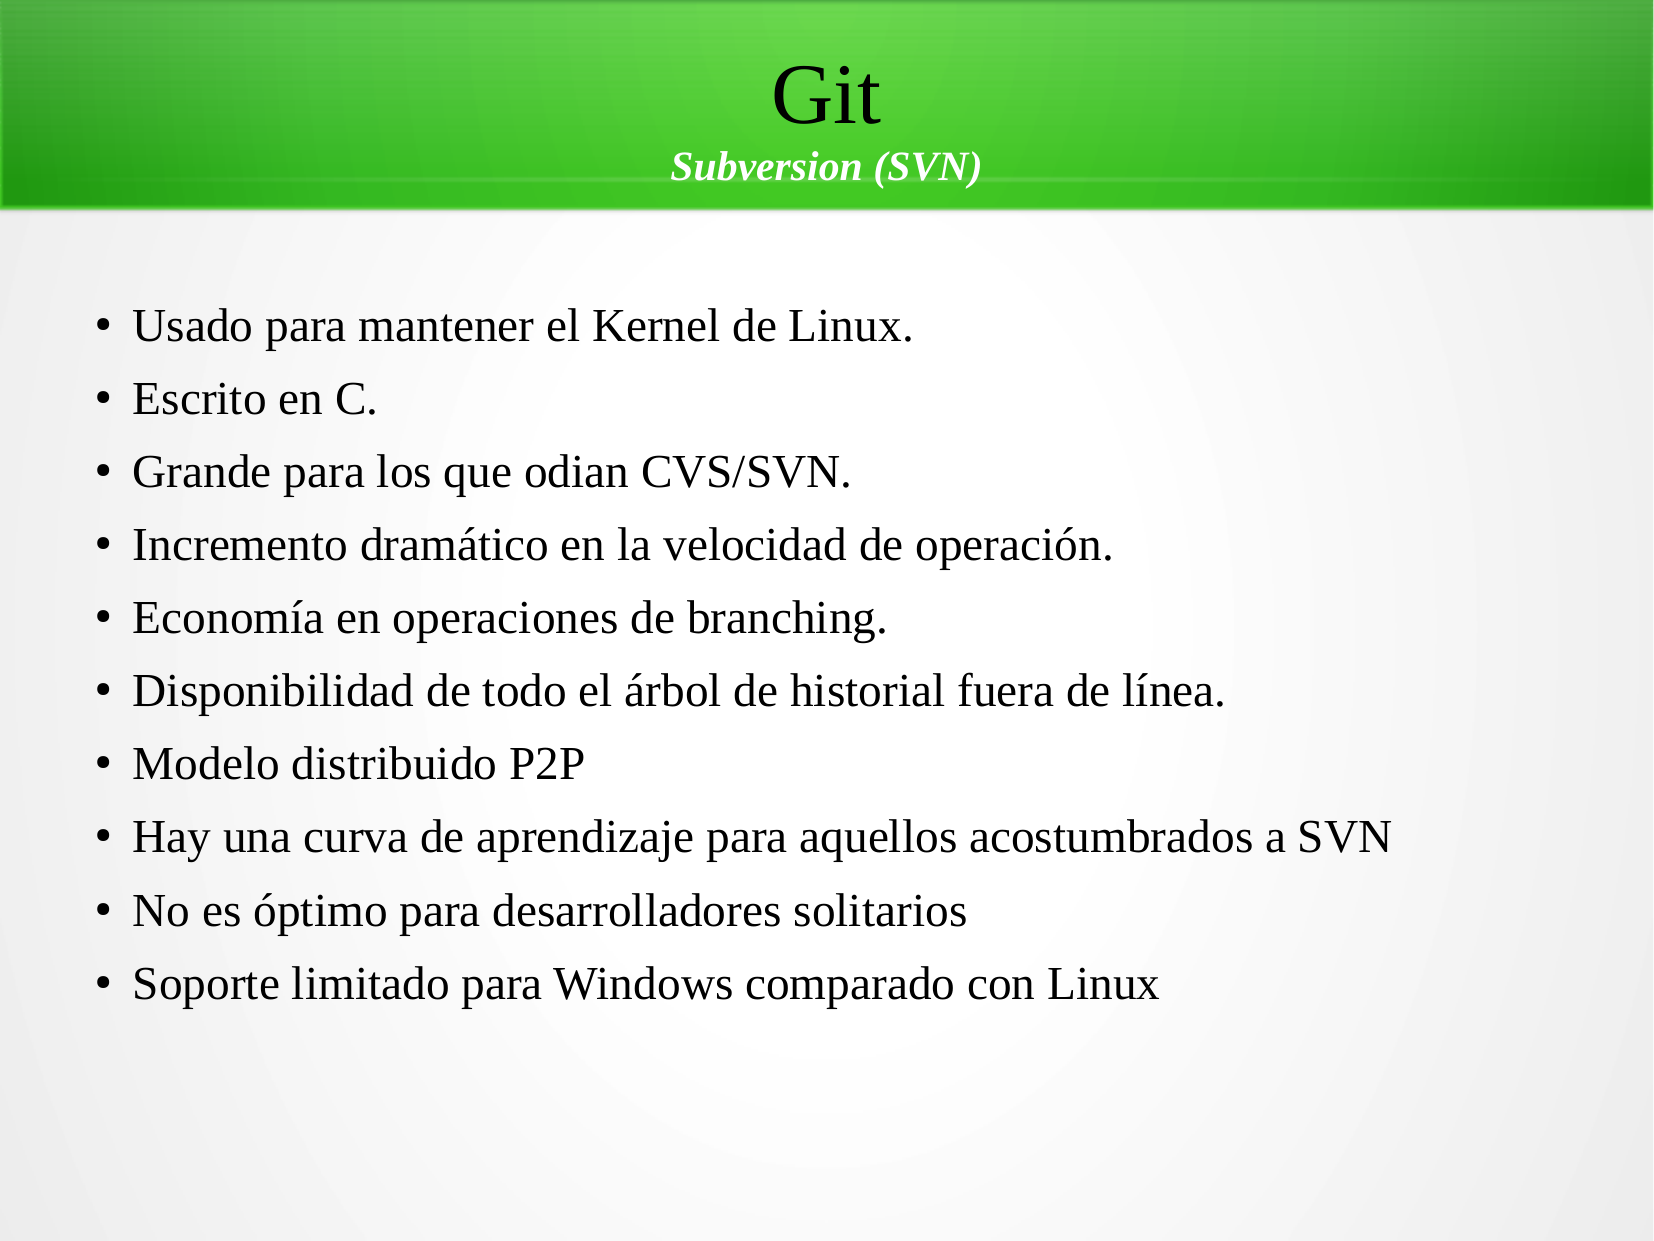

# Git Subversion (SVN)
Usado para mantener el Kernel de Linux.
Escrito en C.
Grande para los que odian CVS/SVN.
Incremento dramático en la velocidad de operación.
Economía en operaciones de branching.
Disponibilidad de todo el árbol de historial fuera de línea.
Modelo distribuido P2P
Hay una curva de aprendizaje para aquellos acostumbrados a SVN
No es óptimo para desarrolladores solitarios
Soporte limitado para Windows comparado con Linux